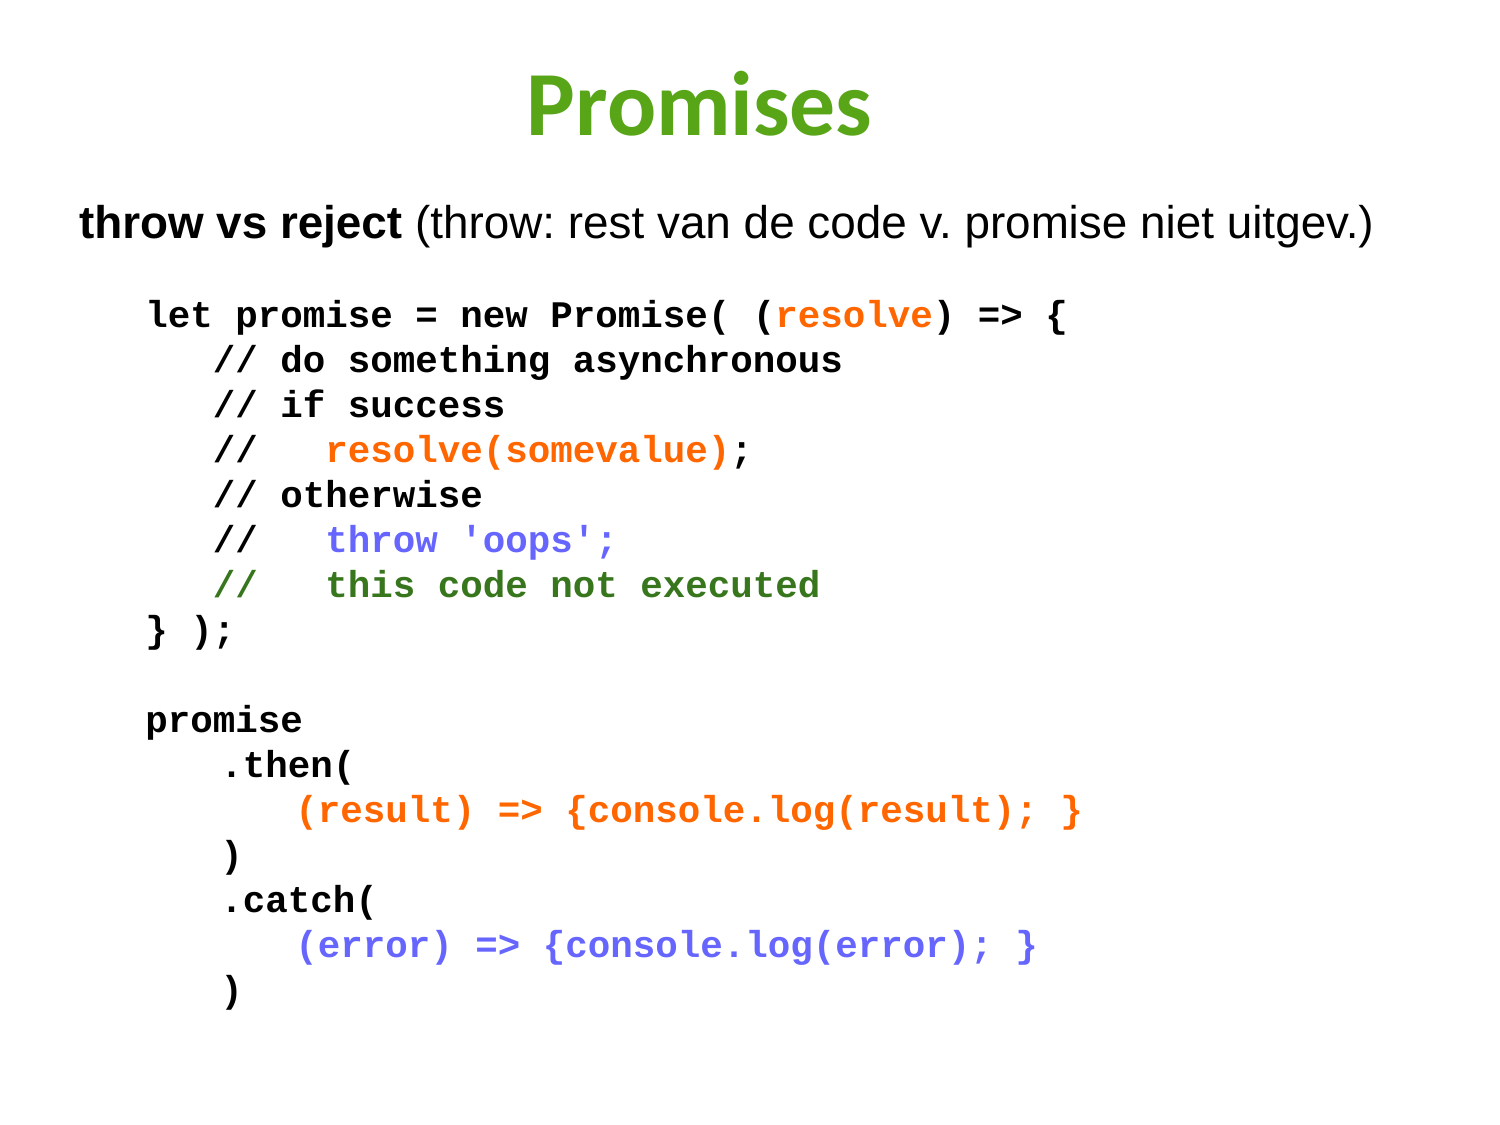

Promises
throw vs reject (throw: rest van de code v. promise niet uitgev.)
let promise = new Promise( (resolve) => {
 // do something asynchronous
 // if success
 // resolve(somevalue);
 // otherwise
 // throw 'oops';
 // this code not executed
} );
promise
.then(
		(result) => {console.log(result); }
)
.catch(
		(error) => {console.log(error); }
)